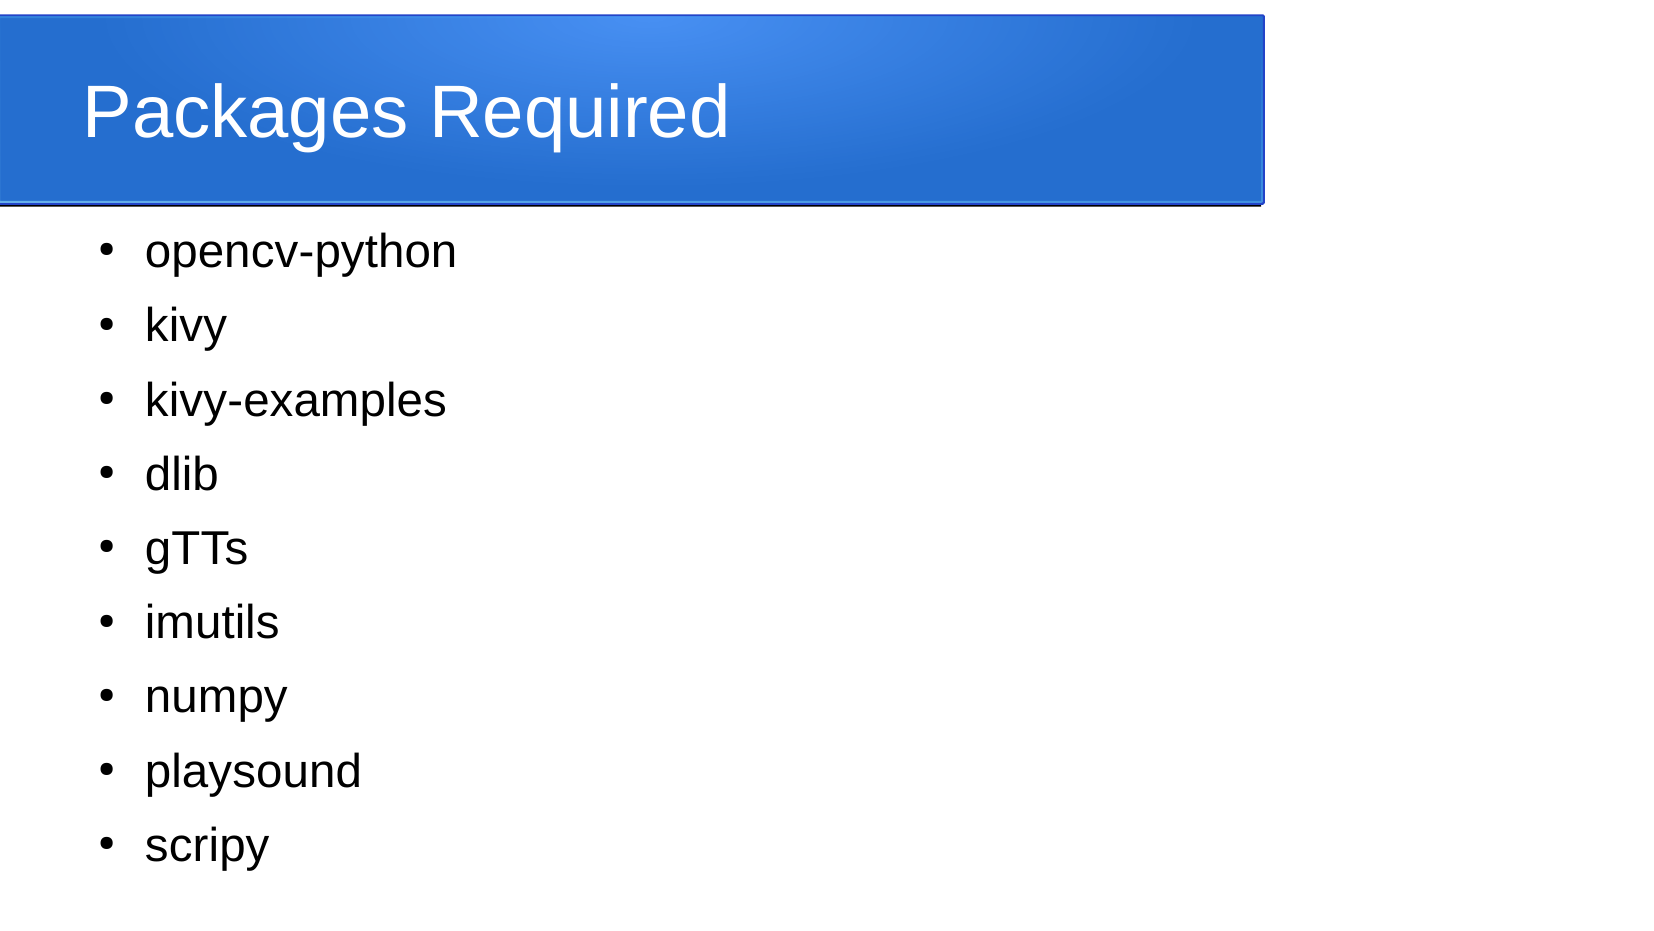

# Packages Required
opencv-python
kivy
kivy-examples
dlib
gTTs
imutils
numpy
playsound
scripy